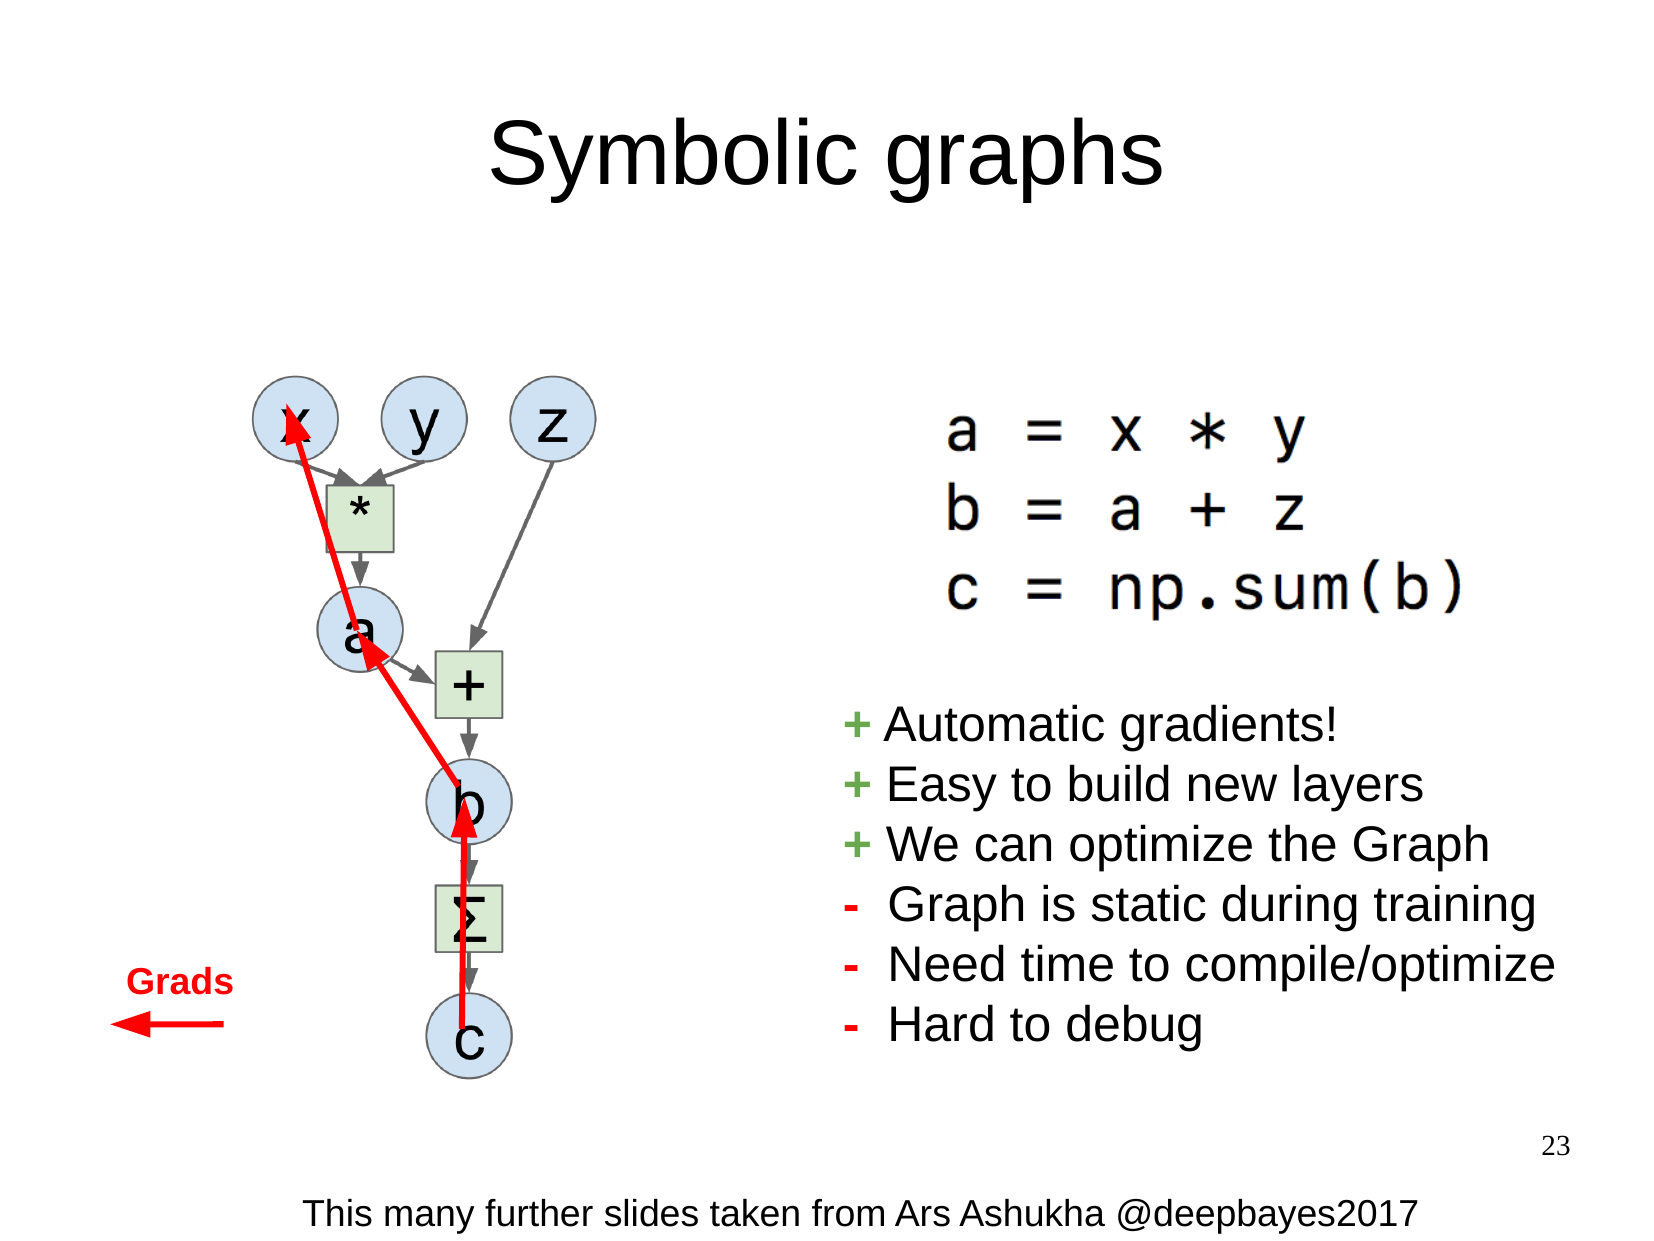

# Symbolic graphs
 + Automatic gradients!
 + Easy to build new layers
 + We can optimize the Graph
 - Graph is static during training
 - Need time to compile/optimize
 - Hard to debug
Grads
23
This many further slides taken from Ars Ashukha @deepbayes2017